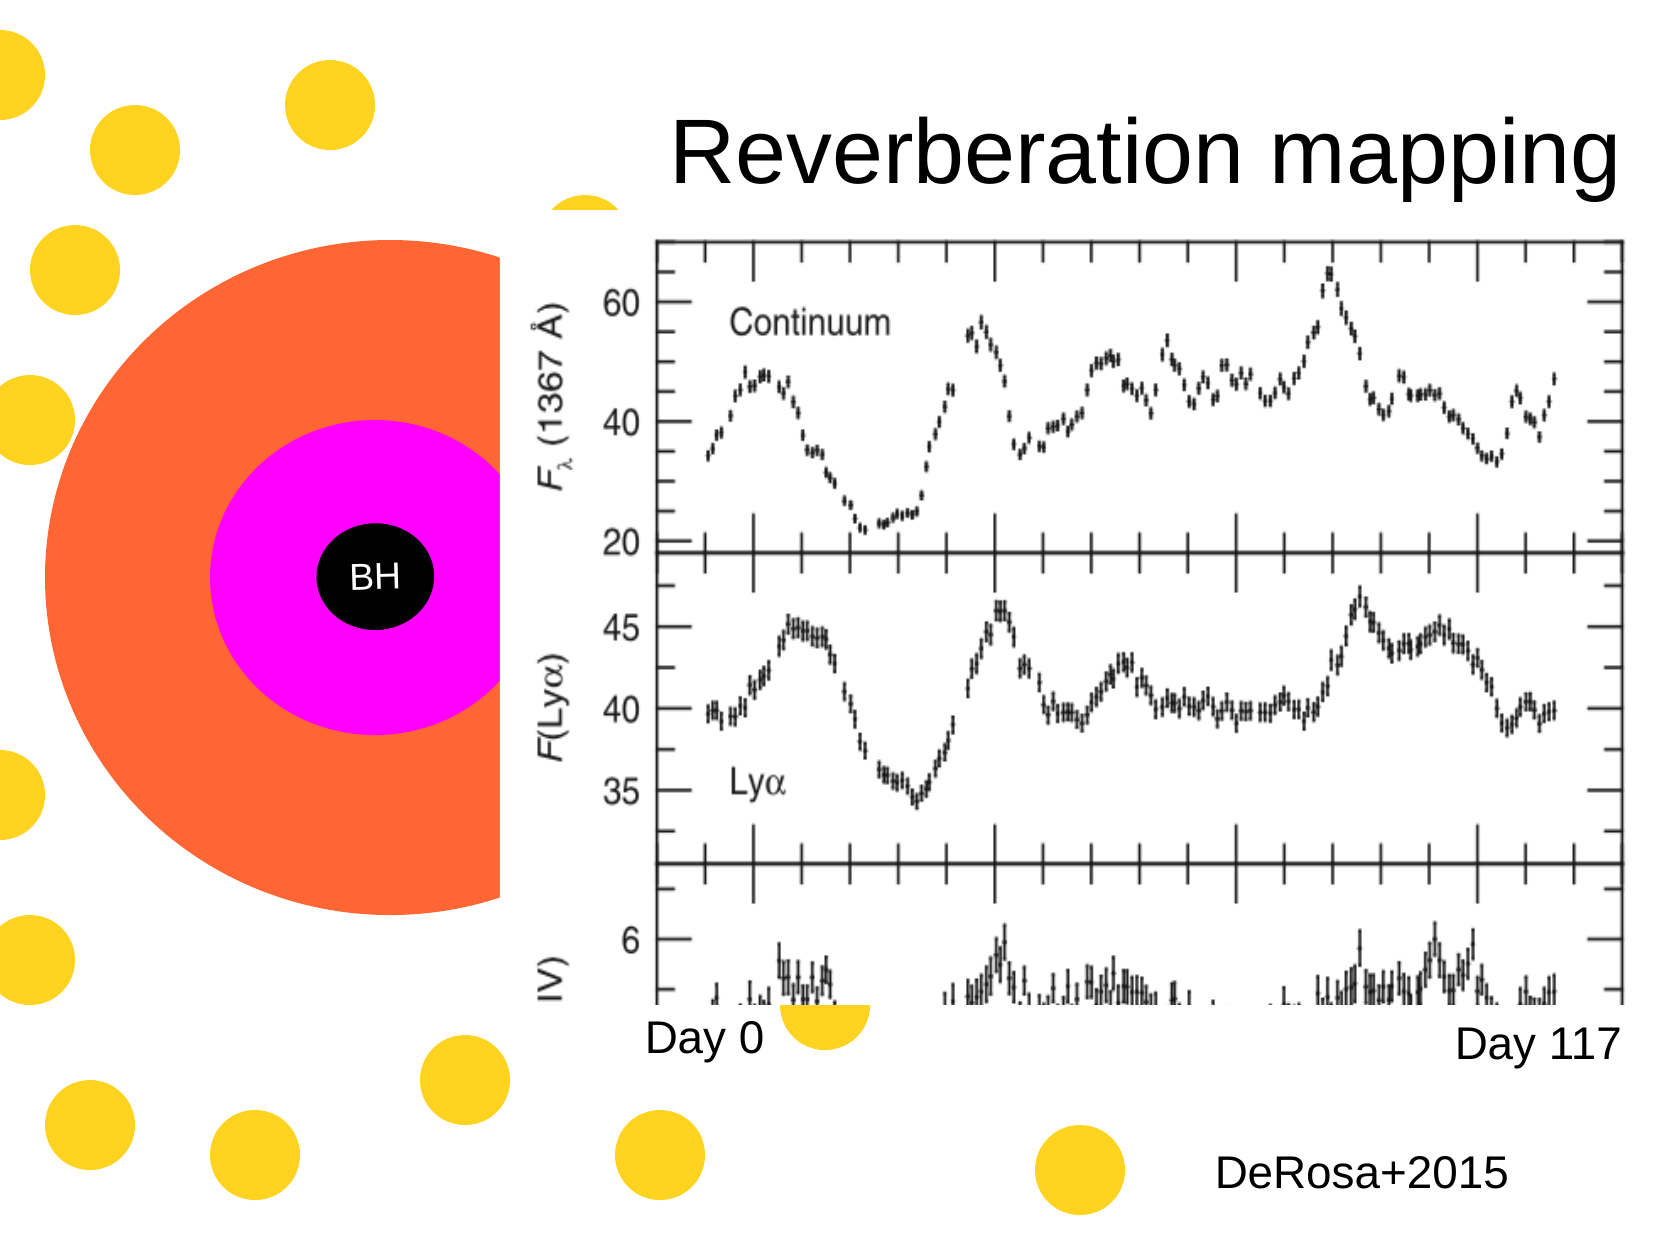

# Reverberation mapping
BH
Day 0
Day 117
DeRosa+2015